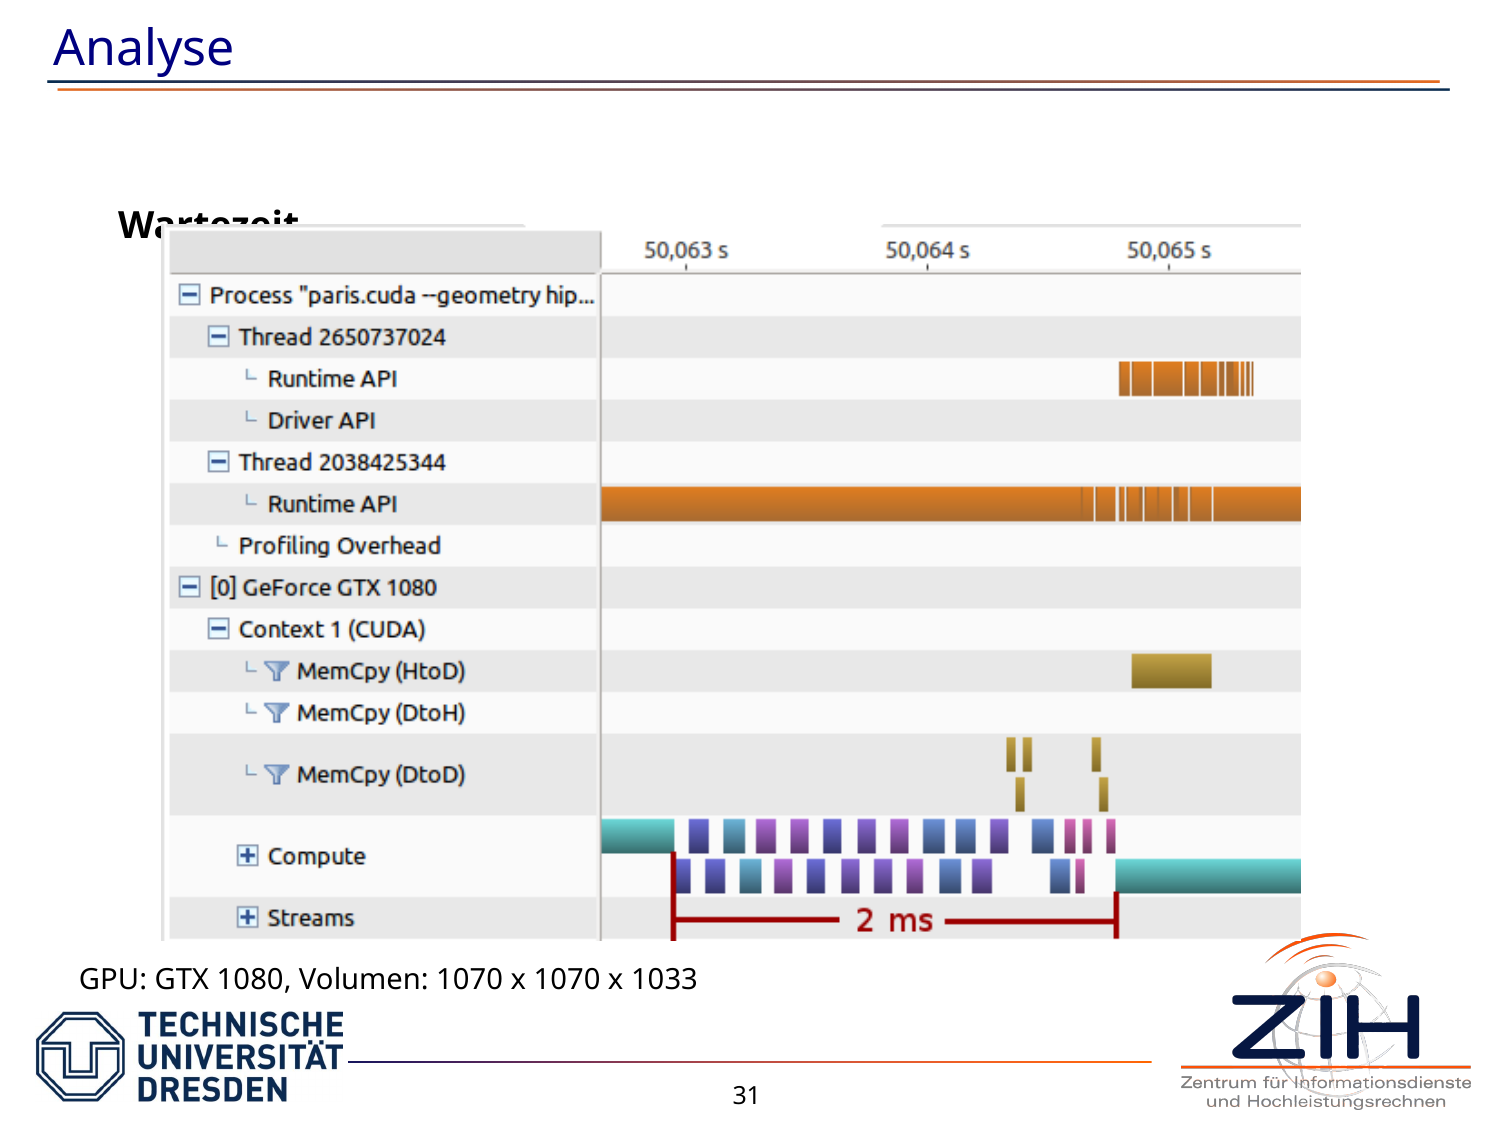

# Analyse
Wartezeit
GPU: GTX 1080, Volumen: 1070 x 1070 x 1033
31